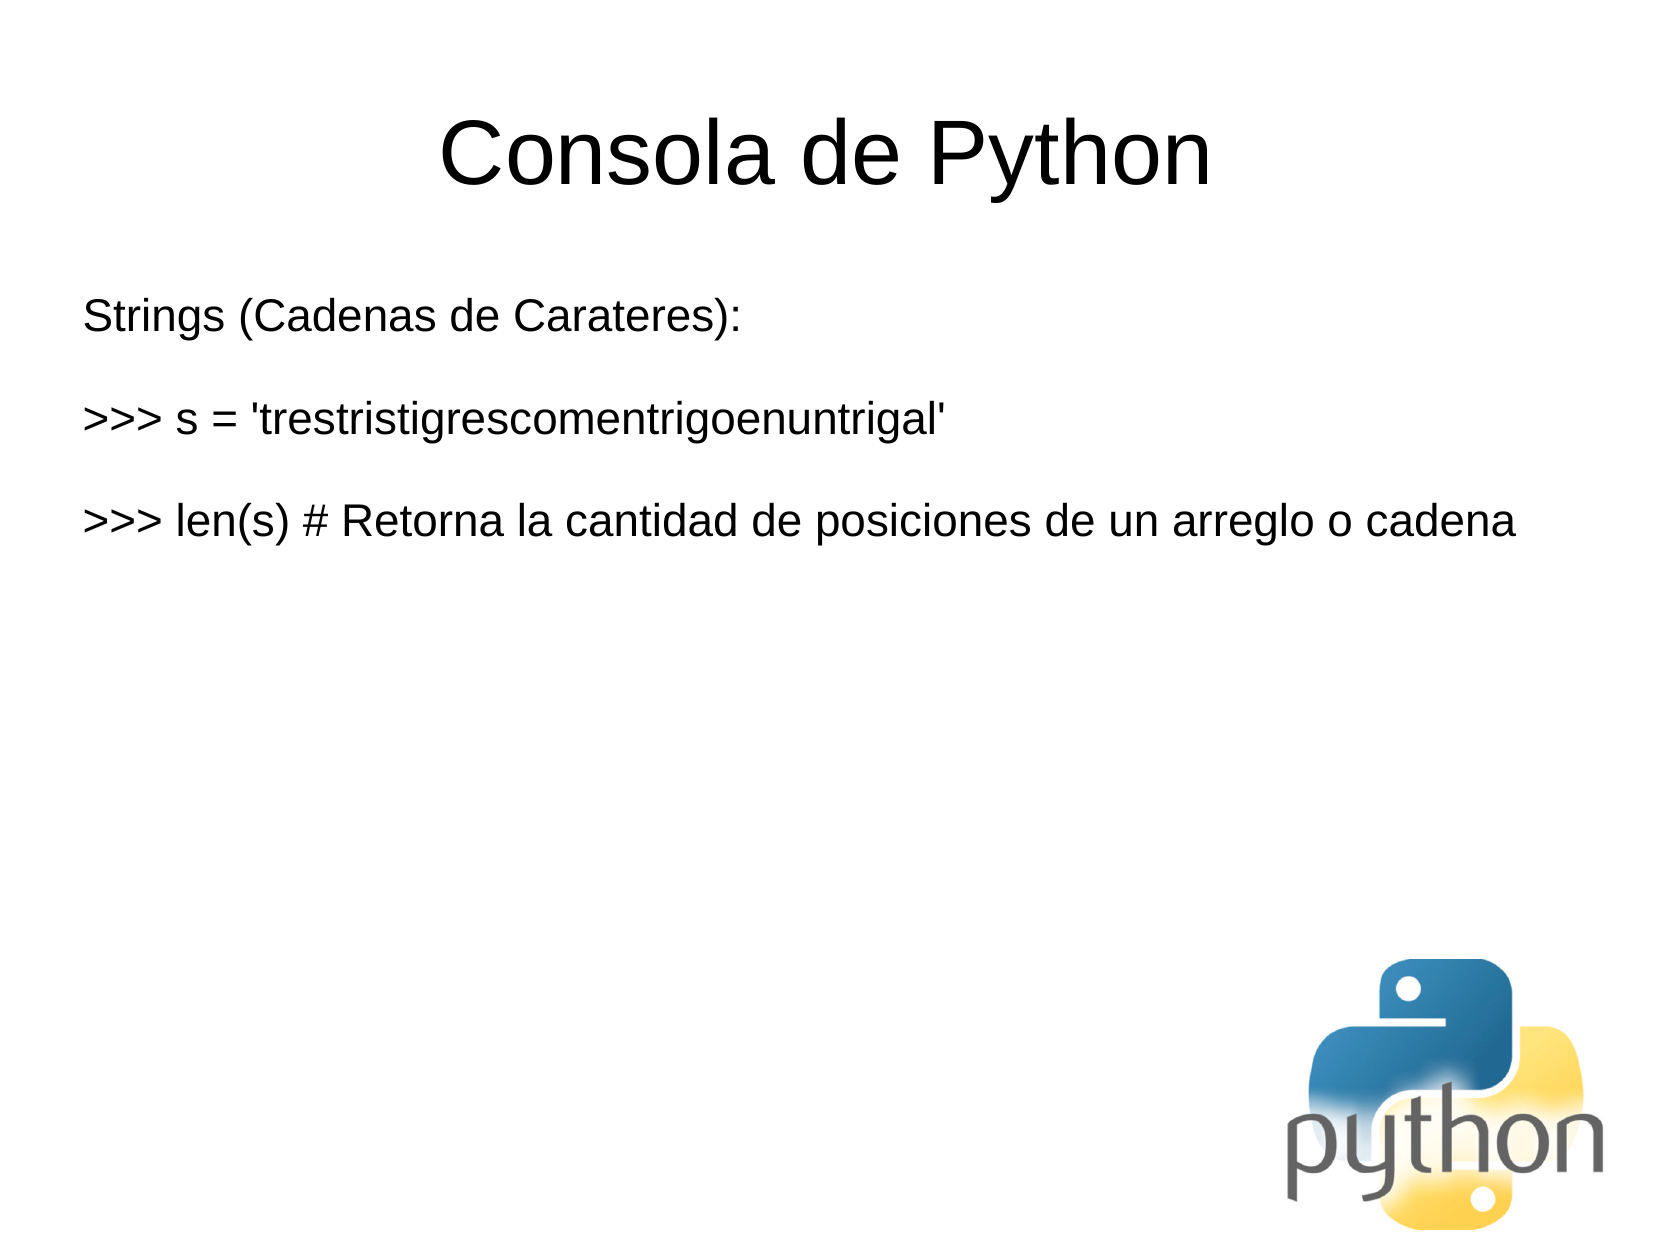

# Consola de Python
Strings (Cadenas de Carateres):
>>> s = 'trestristigrescomentrigoenuntrigal'
>>> len(s) # Retorna la cantidad de posiciones de un arreglo o cadena